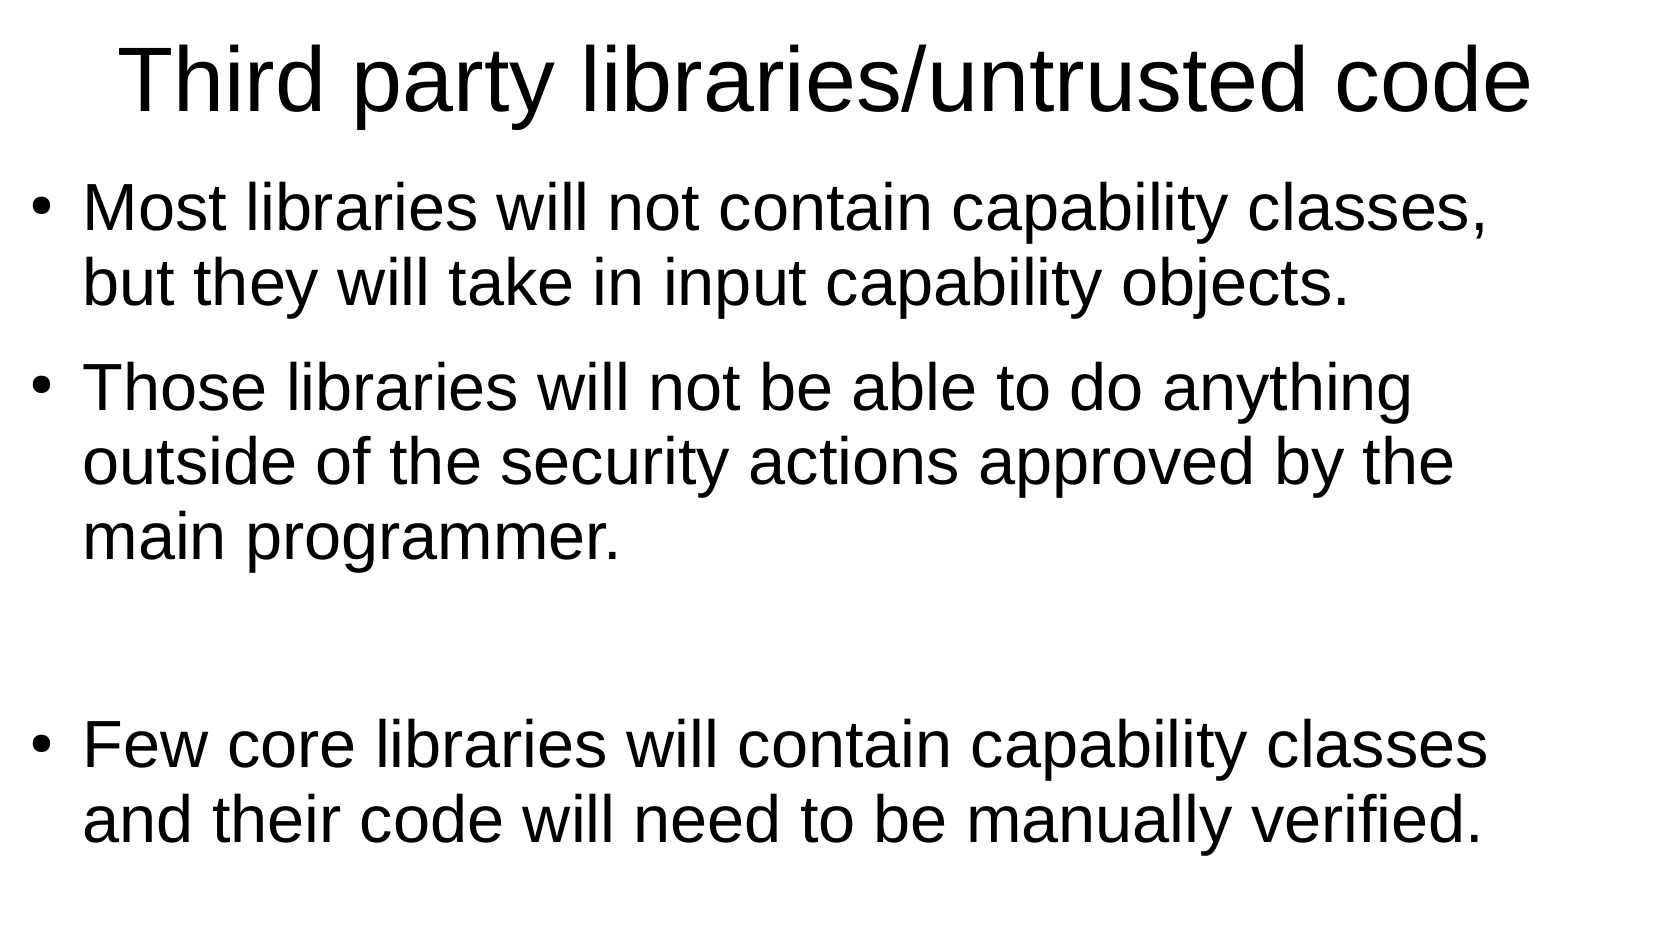

# Third party libraries/untrusted code
Most libraries will not contain capability classes, but they will take in input capability objects.
Those libraries will not be able to do anything outside of the security actions approved by the main programmer.
Few core libraries will contain capability classes and their code will need to be manually verified.